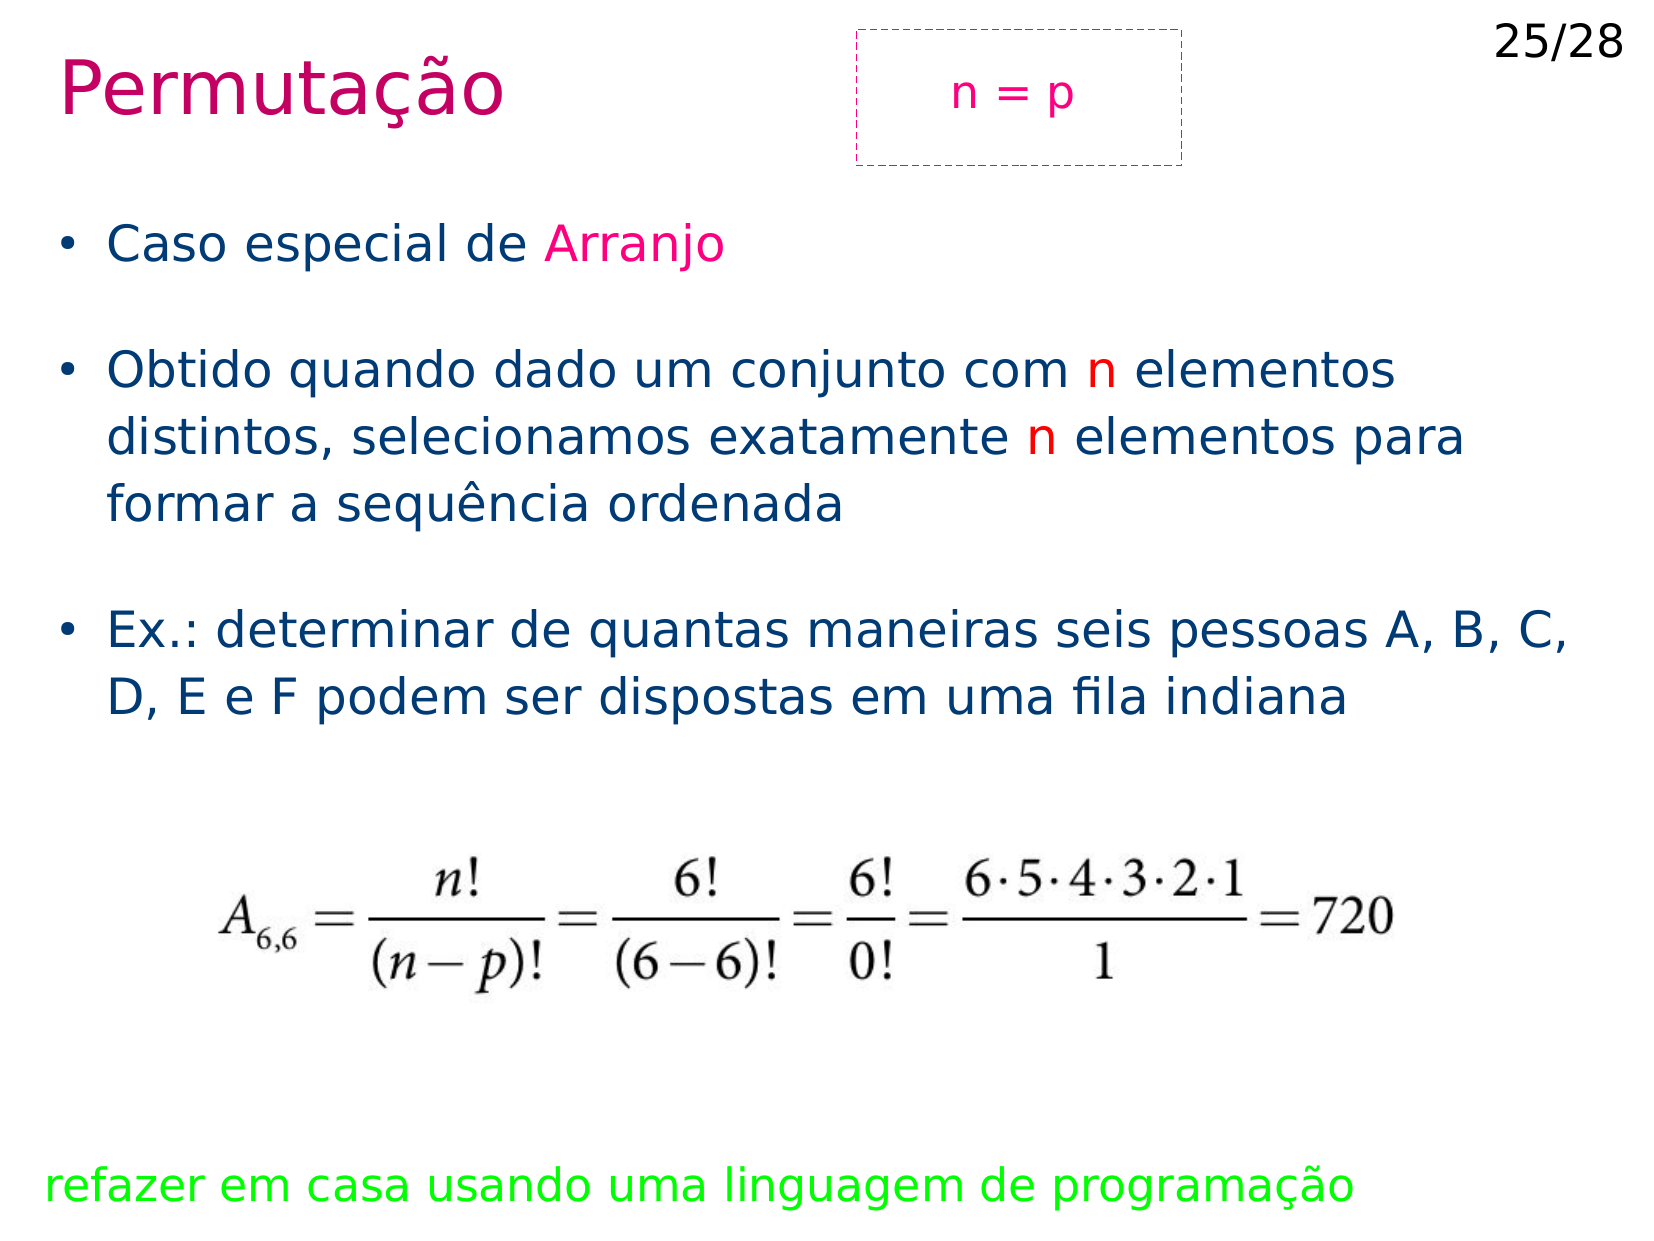

25
# Permutação
 n = p
Caso especial de Arranjo
Obtido quando dado um conjunto com n elementos distintos, selecionamos exatamente n elementos para formar a sequência ordenada
Ex.: determinar de quantas maneiras seis pessoas A, B, C, D, E e F podem ser dispostas em uma fila indiana
refazer em casa usando uma linguagem de programação